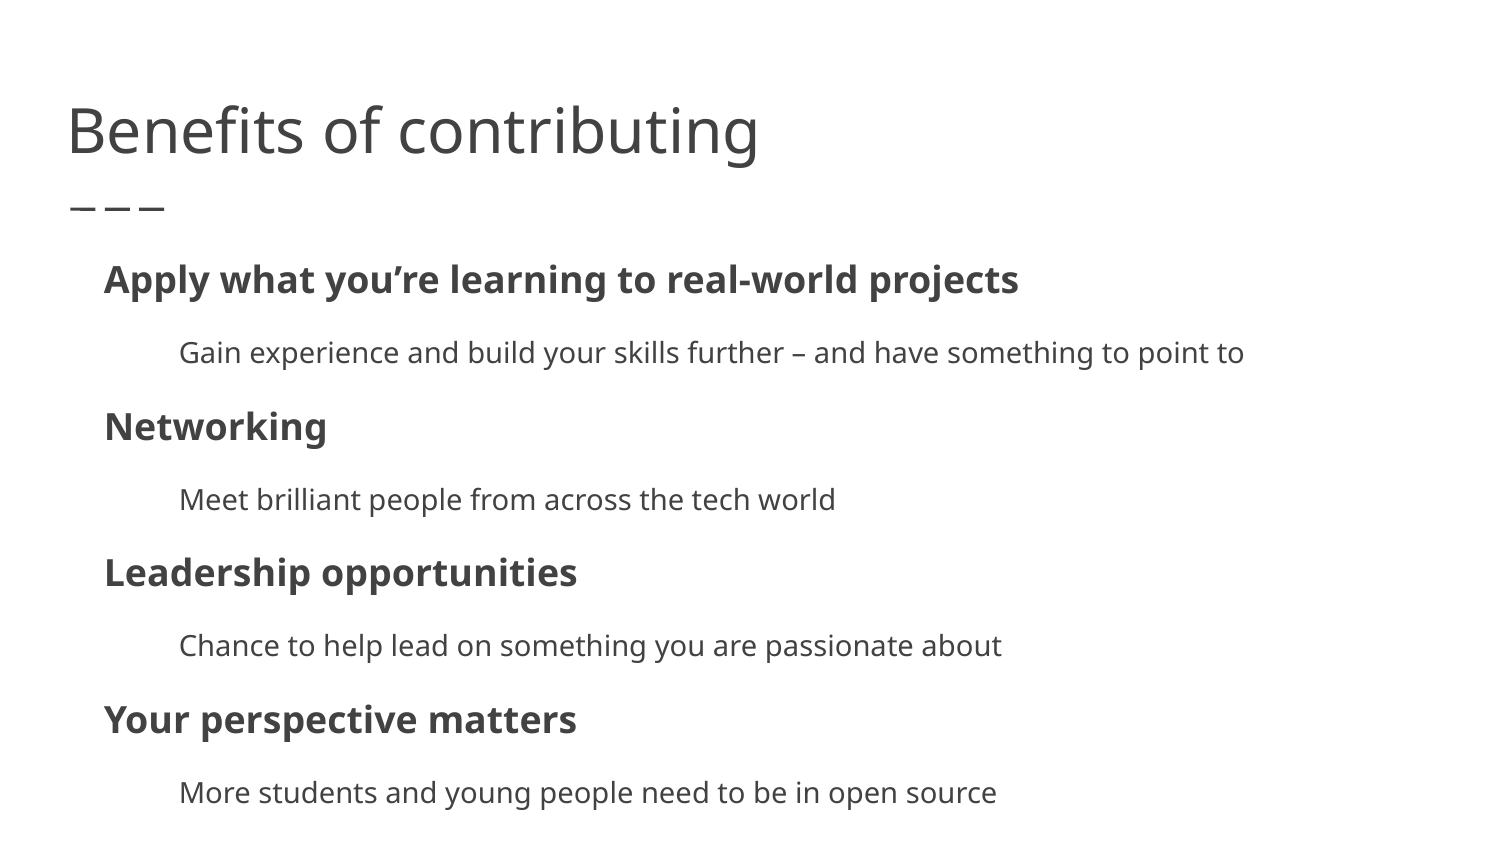

# Benefits of contributing
Apply what you’re learning to real-world projects
Gain experience and build your skills further – and have something to point to
Networking
Meet brilliant people from across the tech world
Leadership opportunities
Chance to help lead on something you are passionate about
Your perspective matters
More students and young people need to be in open source
Friendships and travel opportunities